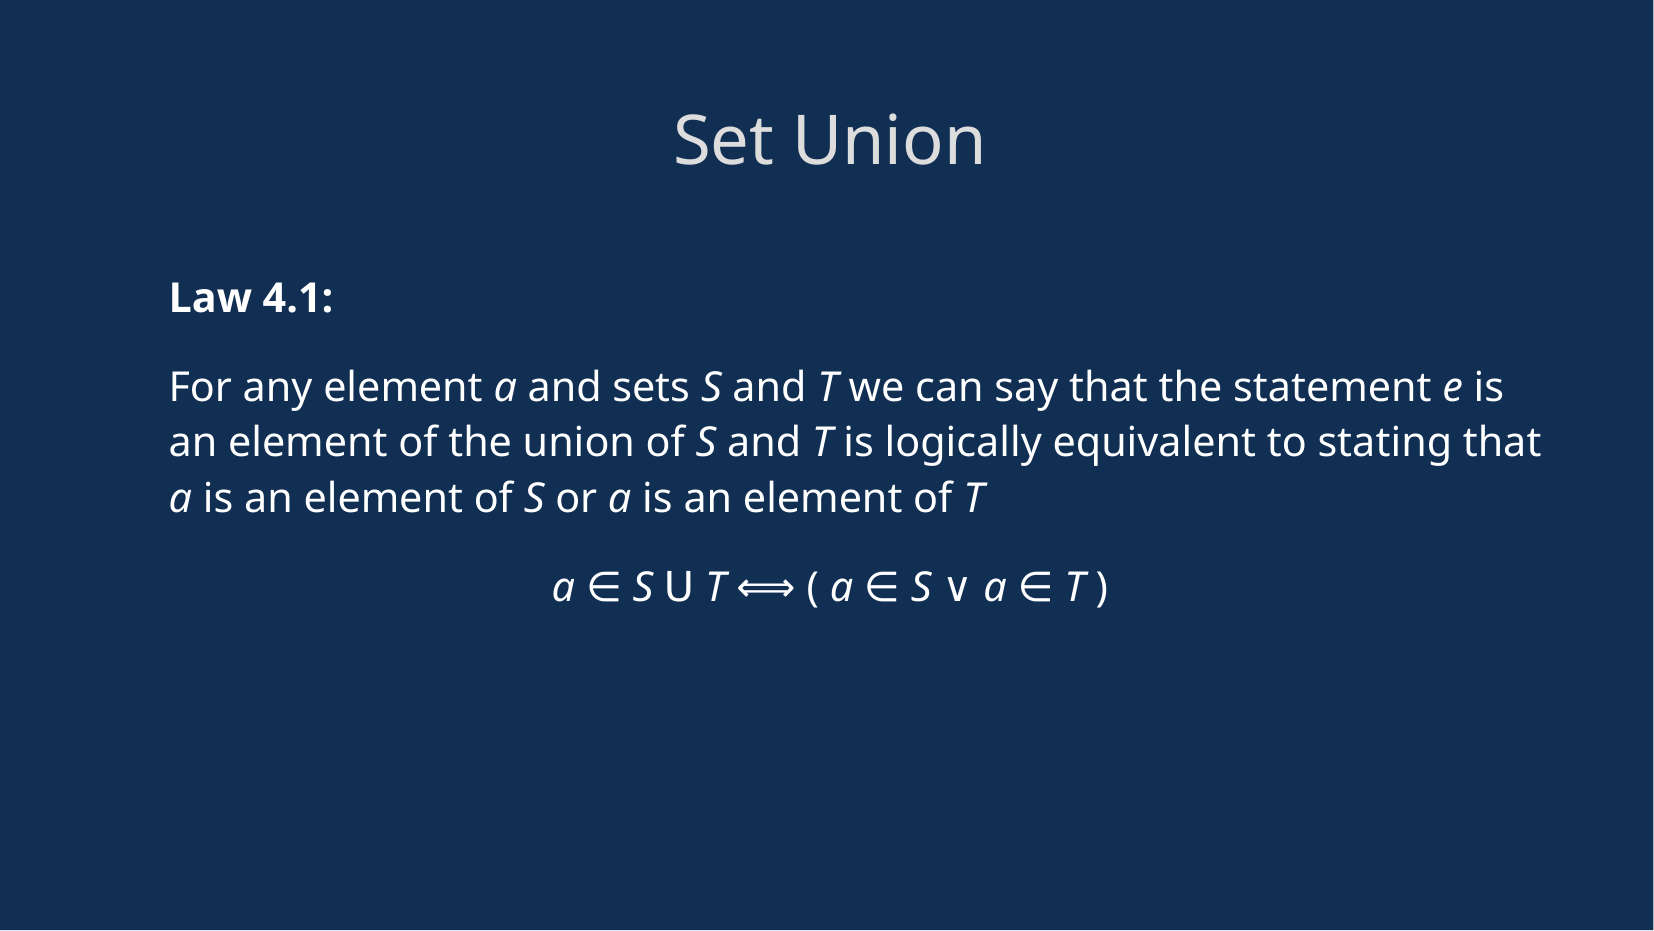

# Set Union
Law 4.1:
For any element a and sets S and T we can say that the statement e is an element of the union of S and T is logically equivalent to stating that a is an element of S or a is an element of T
a ∈ S 𝖴 T ⟺ ( a ∈ S ∨ a ∈ T )